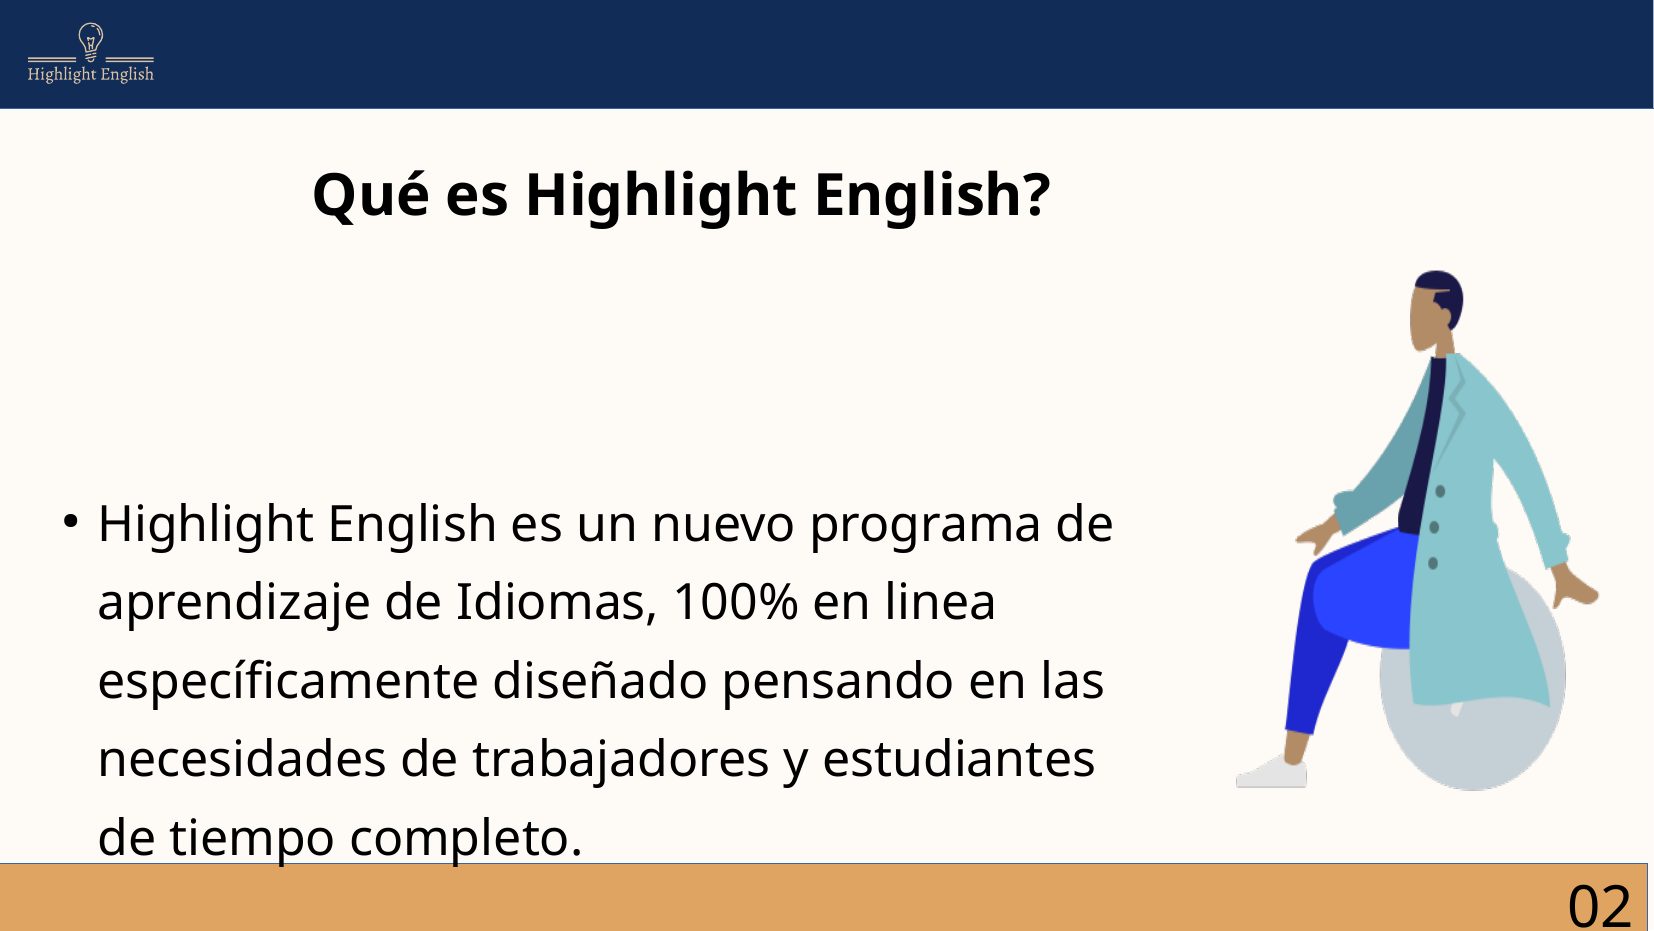

Qué es Highlight English?
Highlight English es un nuevo programa de aprendizaje de Idiomas, 100% en linea específicamente diseñado pensando en las necesidades de trabajadores y estudiantes de tiempo completo.
02